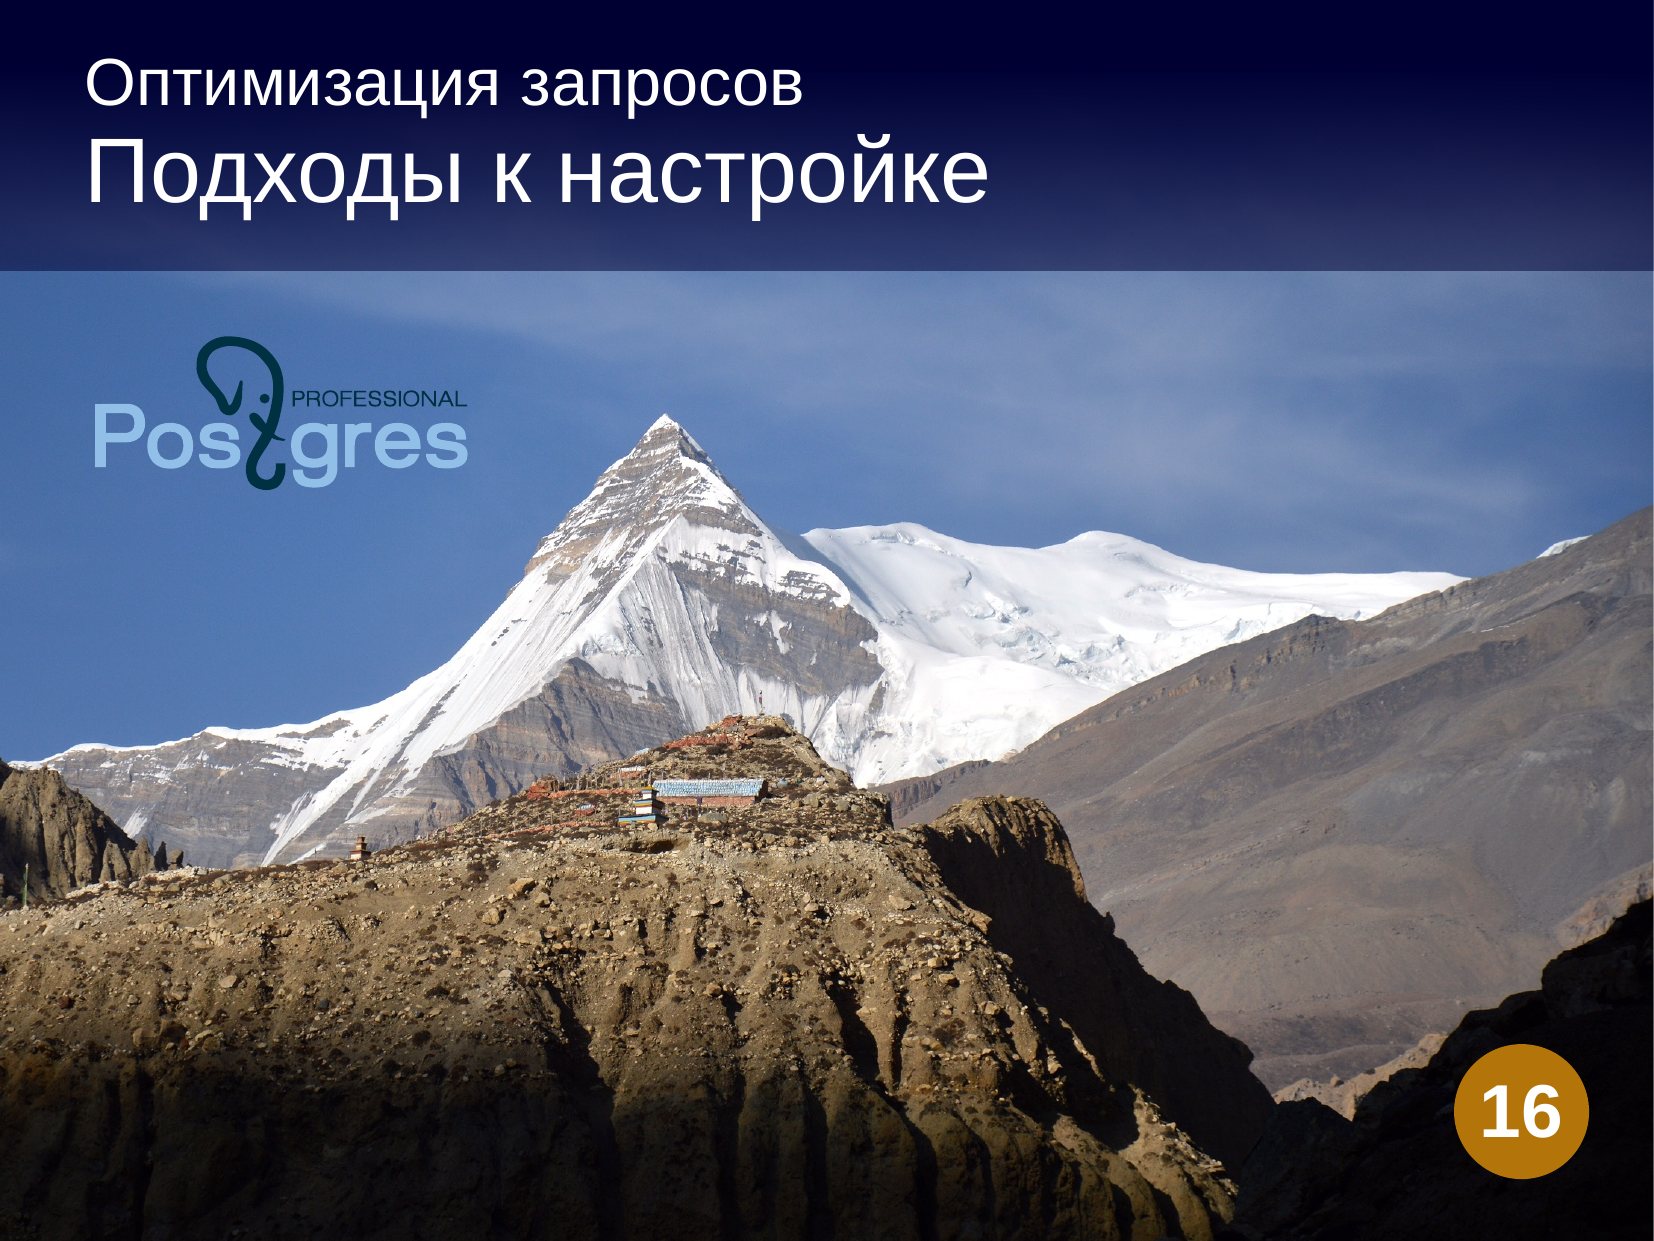

# Оптимизация запросов Подходы к настройке
16